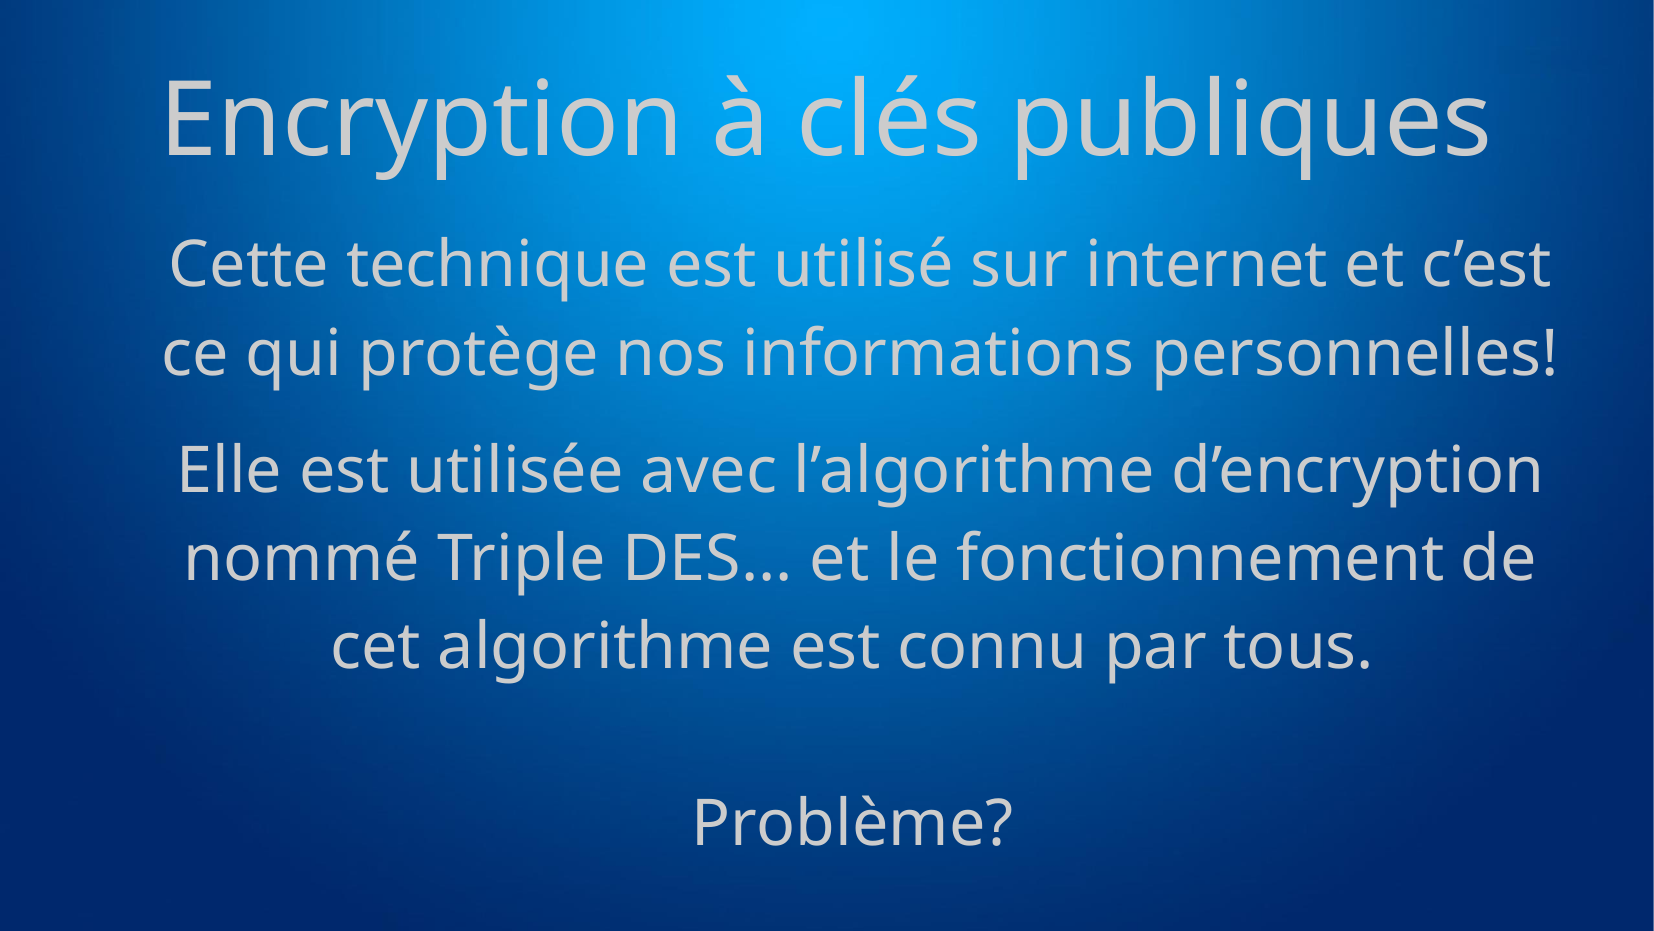

# Encryption à clés publiques
Cette technique est utilisé sur internet et c’est ce qui protège nos informations personnelles!
Elle est utilisée avec l’algorithme d’encryption nommé Triple DES... et le fonctionnement de cet algorithme est connu par tous.
Problème?